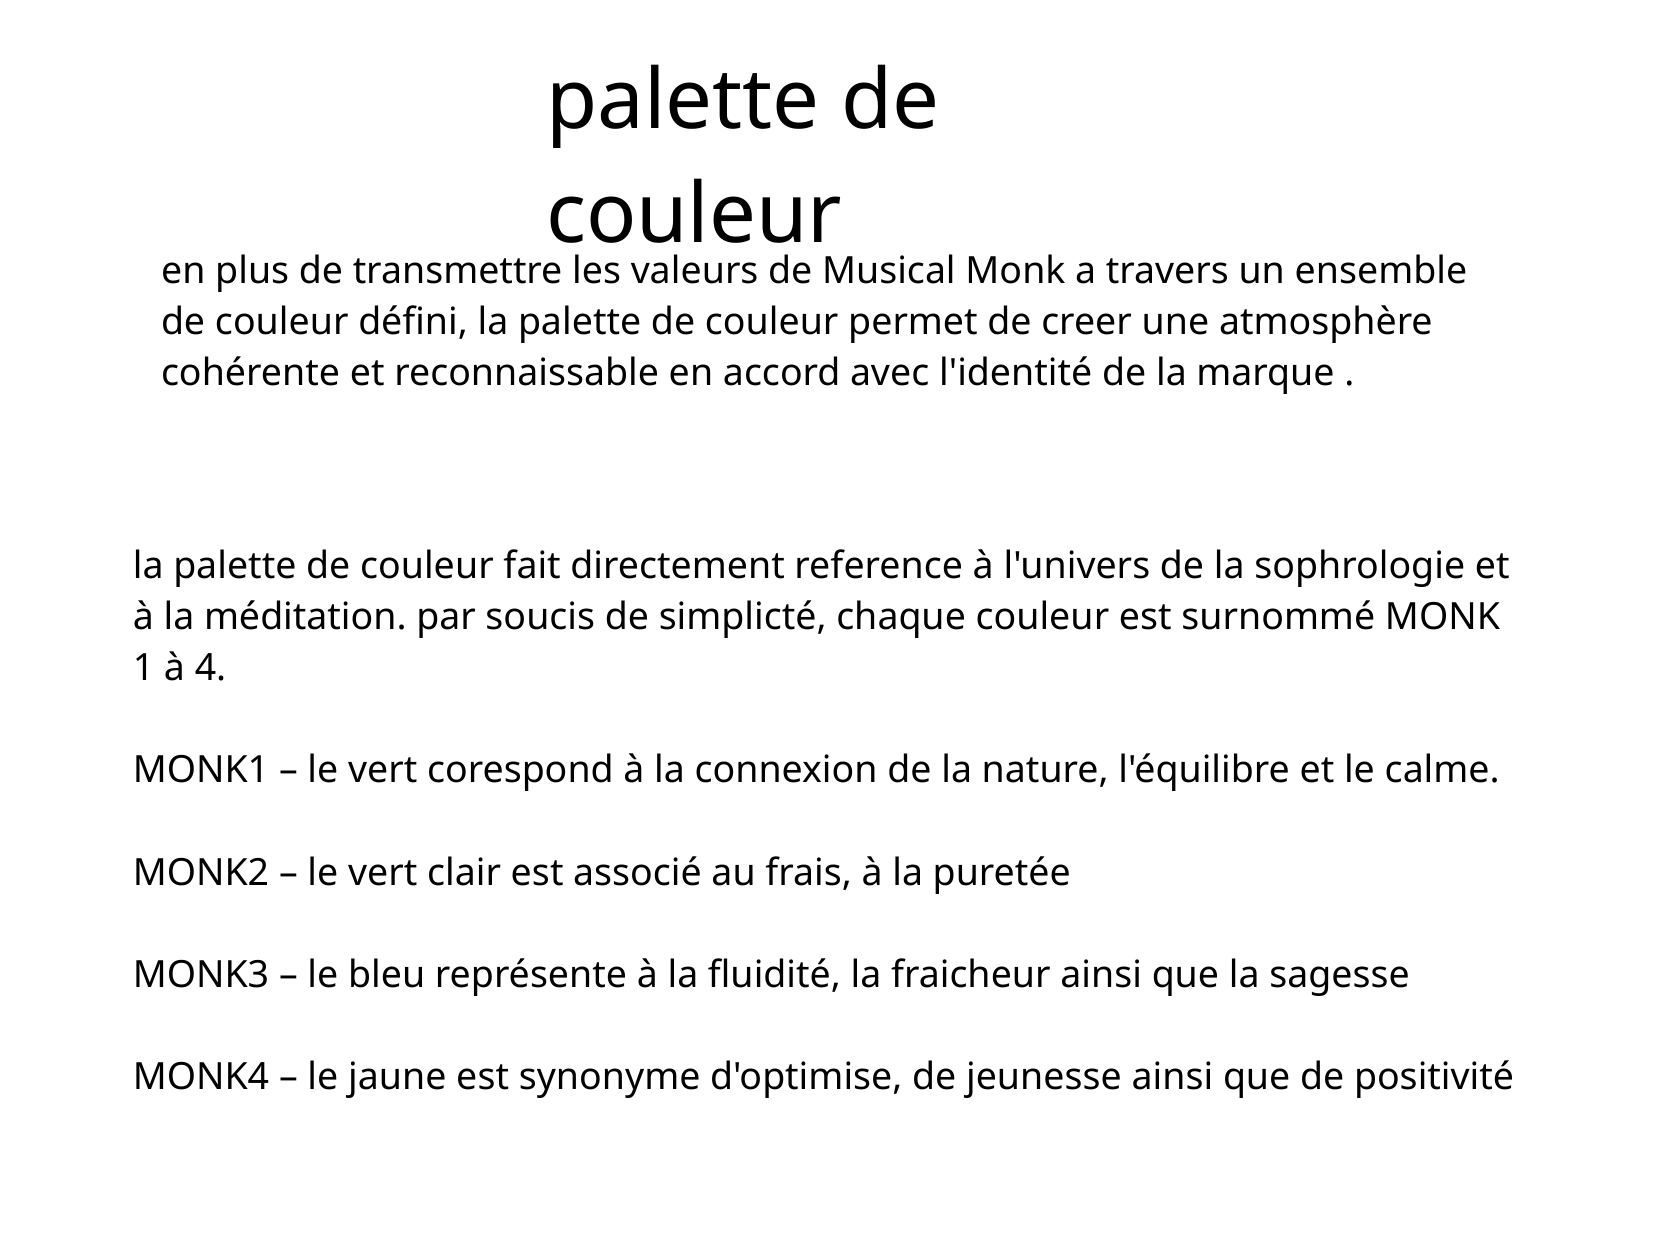

palette de couleur
en plus de transmettre les valeurs de Musical Monk a travers un ensemble de couleur défini, la palette de couleur permet de creer une atmosphère cohérente et reconnaissable en accord avec l'identité de la marque .
la palette de couleur fait directement reference à l'univers de la sophrologie et à la méditation. par soucis de simplicté, chaque couleur est surnommé MONK 1 à 4.
MONK1 – le vert corespond à la connexion de la nature, l'équilibre et le calme.
MONK2 – le vert clair est associé au frais, à la puretée
MONK3 – le bleu représente à la fluidité, la fraicheur ainsi que la sagesse
MONK4 – le jaune est synonyme d'optimise, de jeunesse ainsi que de positivité